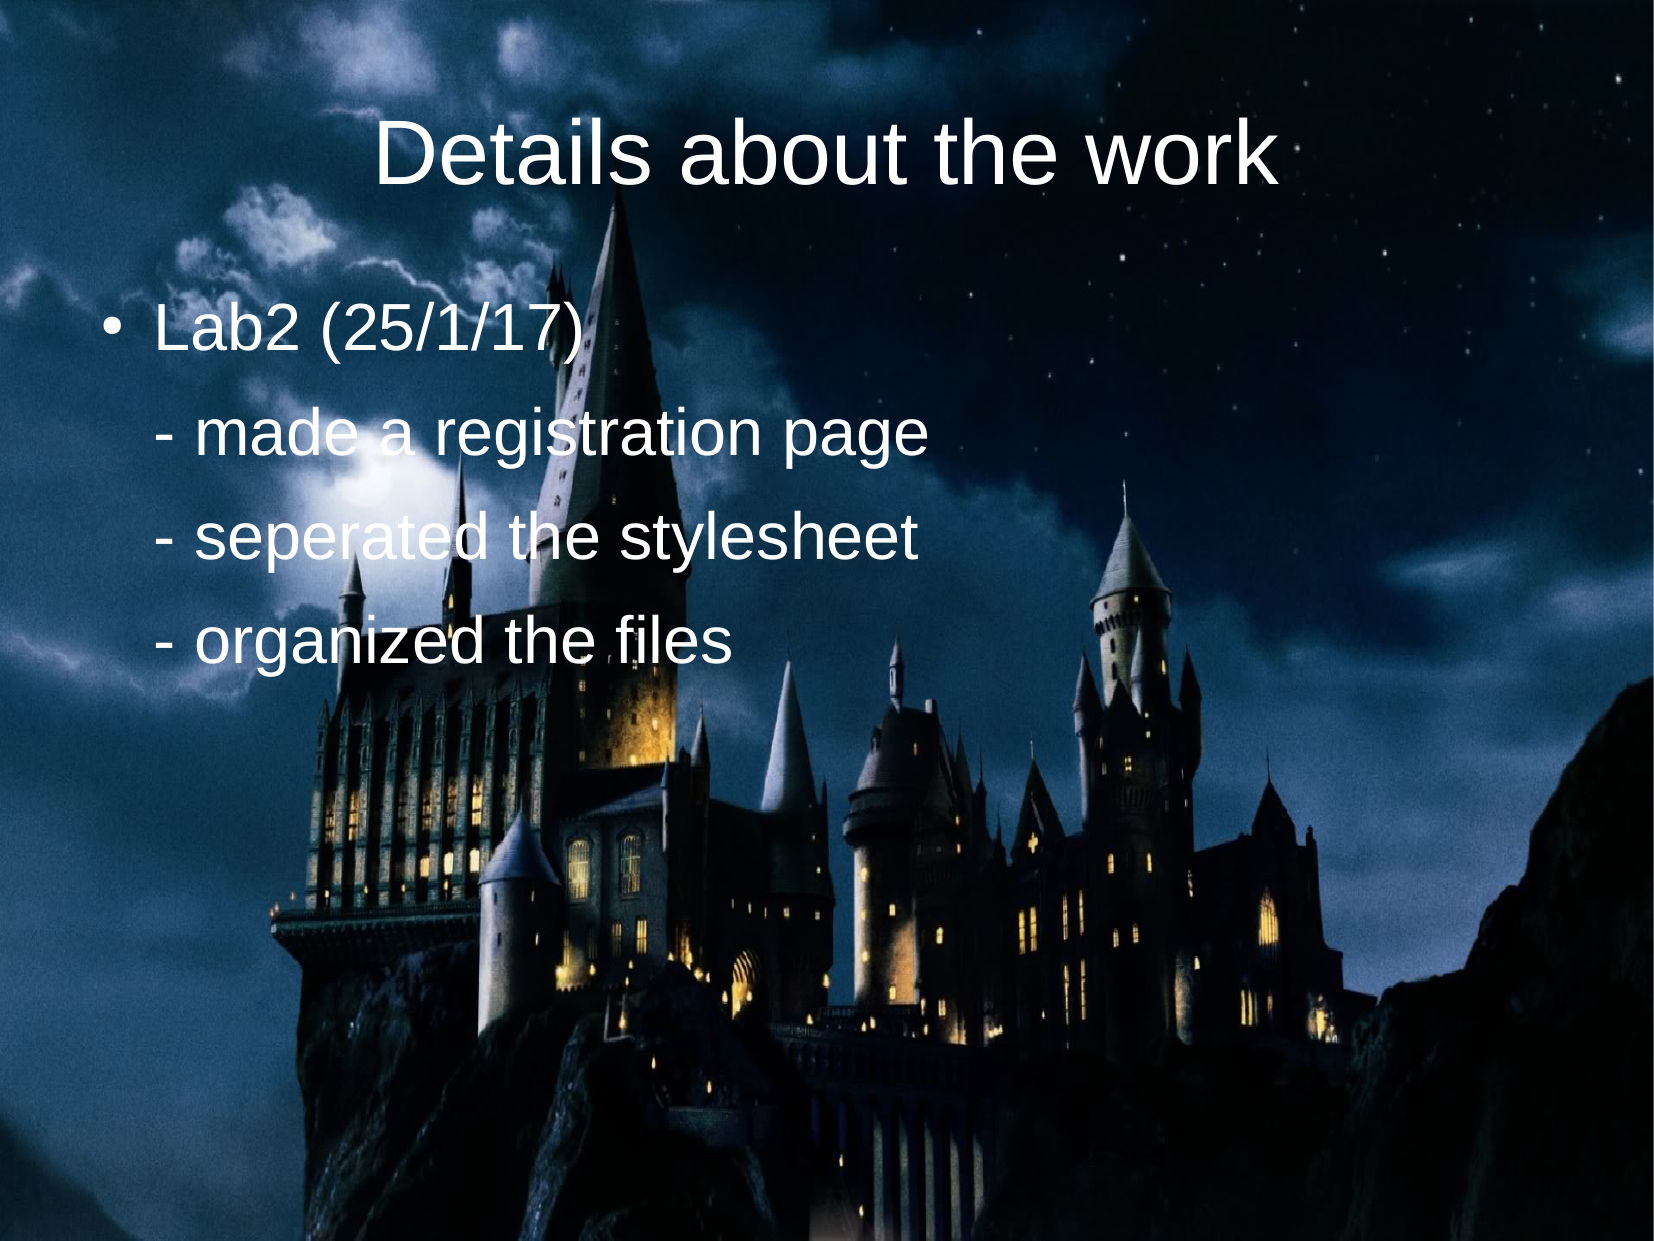

# Details about the work
Lab2 (25/1/17)
- made a registration page
- seperated the stylesheet
- organized the files